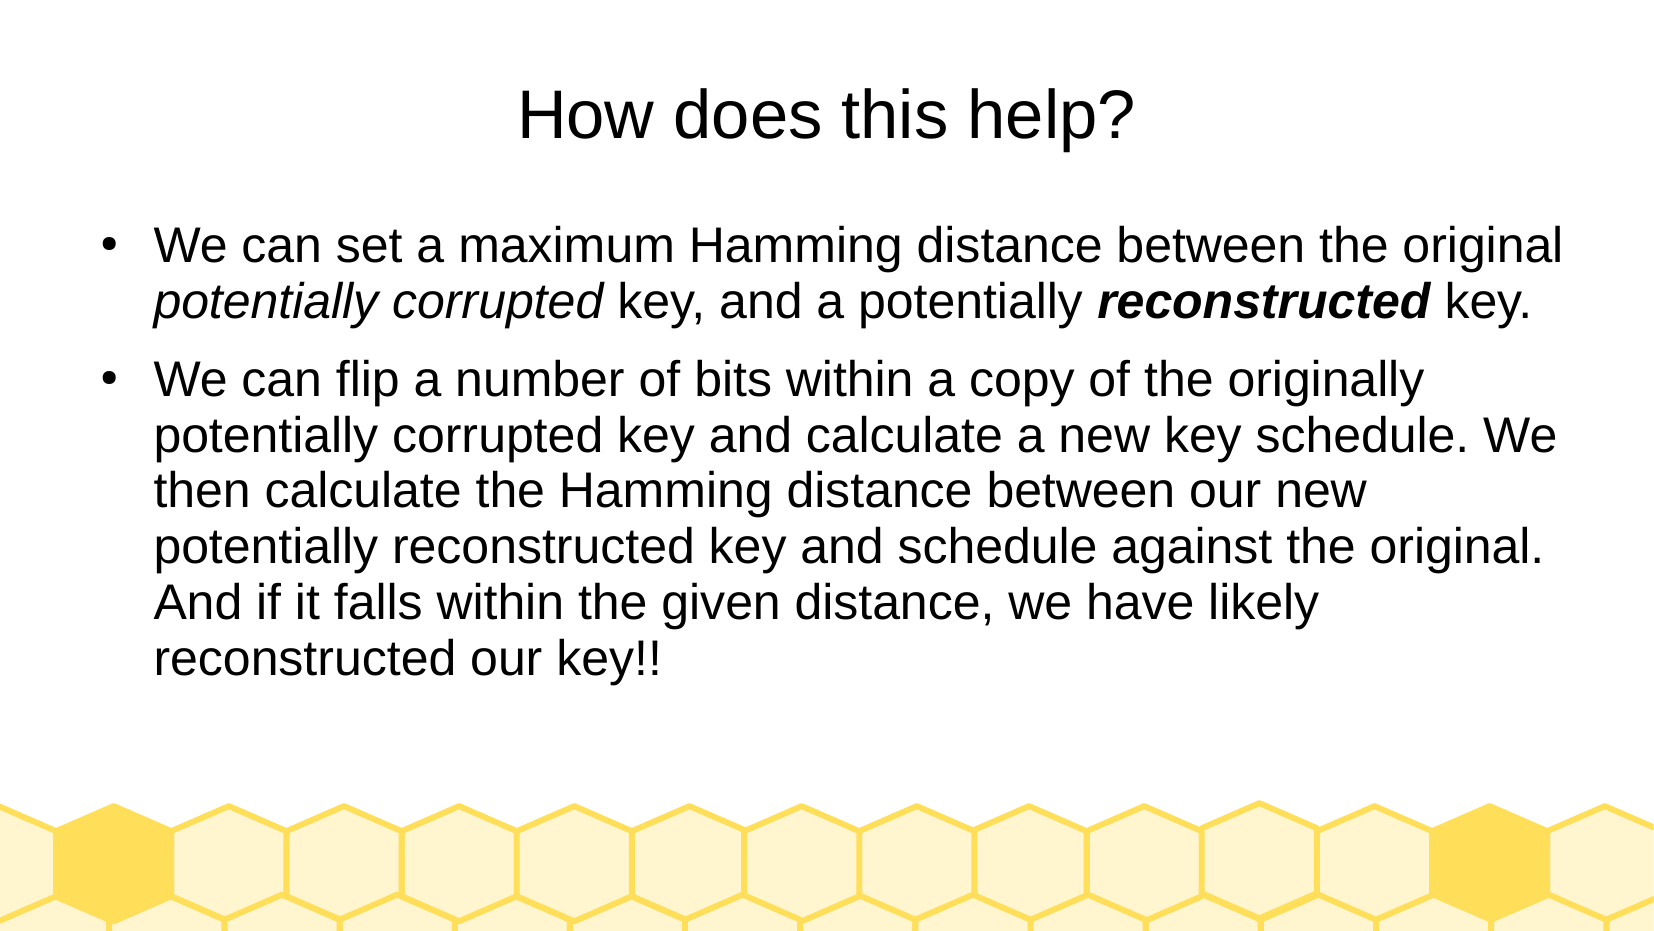

# How does this help?
We can set a maximum Hamming distance between the original potentially corrupted key, and a potentially reconstructed key.
We can flip a number of bits within a copy of the originally potentially corrupted key and calculate a new key schedule. We then calculate the Hamming distance between our new potentially reconstructed key and schedule against the original. And if it falls within the given distance, we have likely reconstructed our key!!